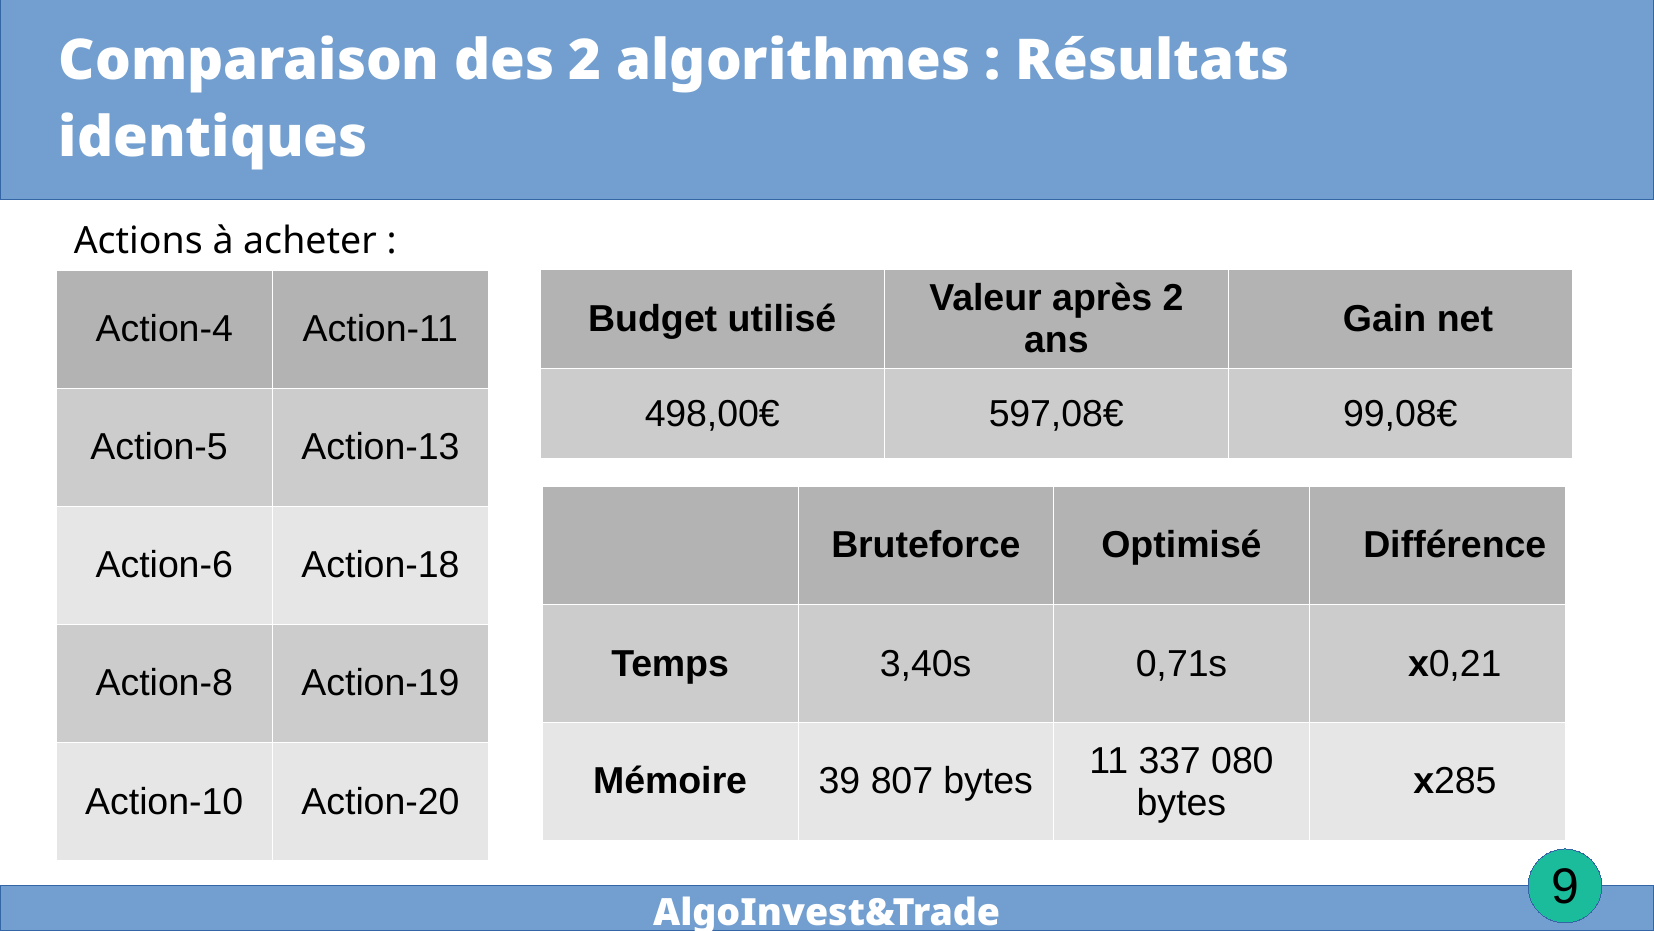

# Comparaison des 2 algorithmes : Résultats identiques
Actions à acheter :
| Budget utilisé | Valeur après 2 ans | Gain net |
| --- | --- | --- |
| 498,00€ | 597,08€ | 99,08€ |
| Action-4 | Action-11 |
| --- | --- |
| Action-5 | Action-13 |
| Action-6 | Action-18 |
| Action-8 | Action-19 |
| Action-10 | Action-20 |
| | Bruteforce | Optimisé | Différence |
| --- | --- | --- | --- |
| Temps | 3,40s | 0,71s | x0,21 |
| Mémoire | 39 807 bytes | 11 337 080 bytes | x285 |
AlgoInvest&Trade